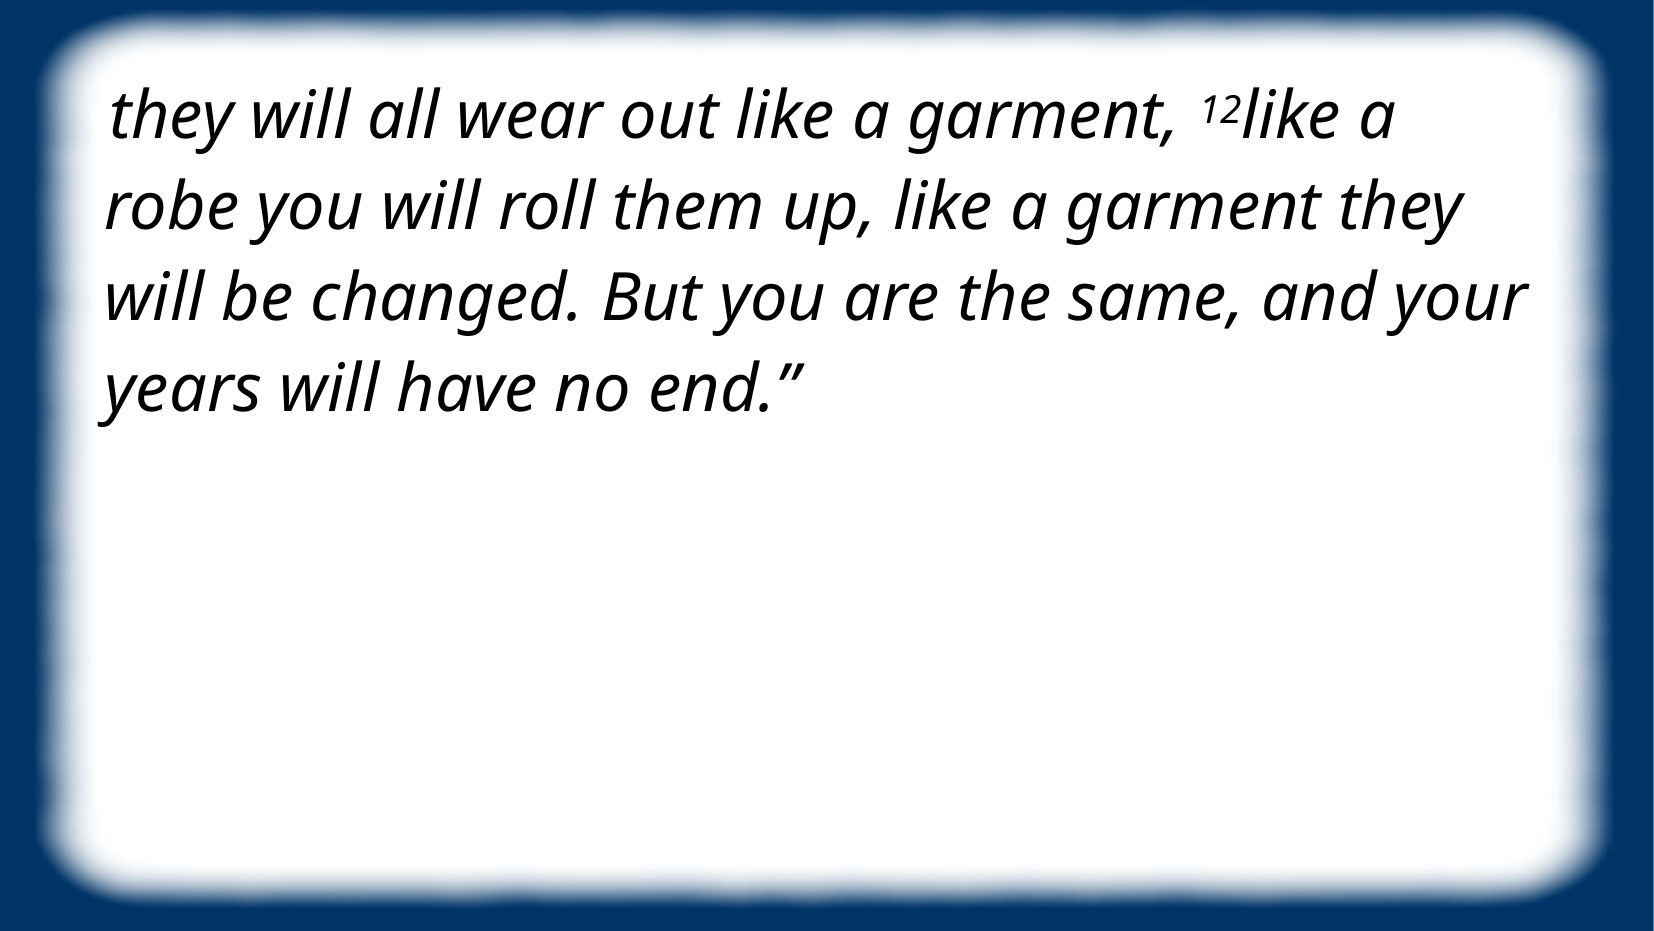

they will all wear out like a garment, 12like a robe you will roll them up, like a garment they will be changed. But you are the same, and your years will have no end.”